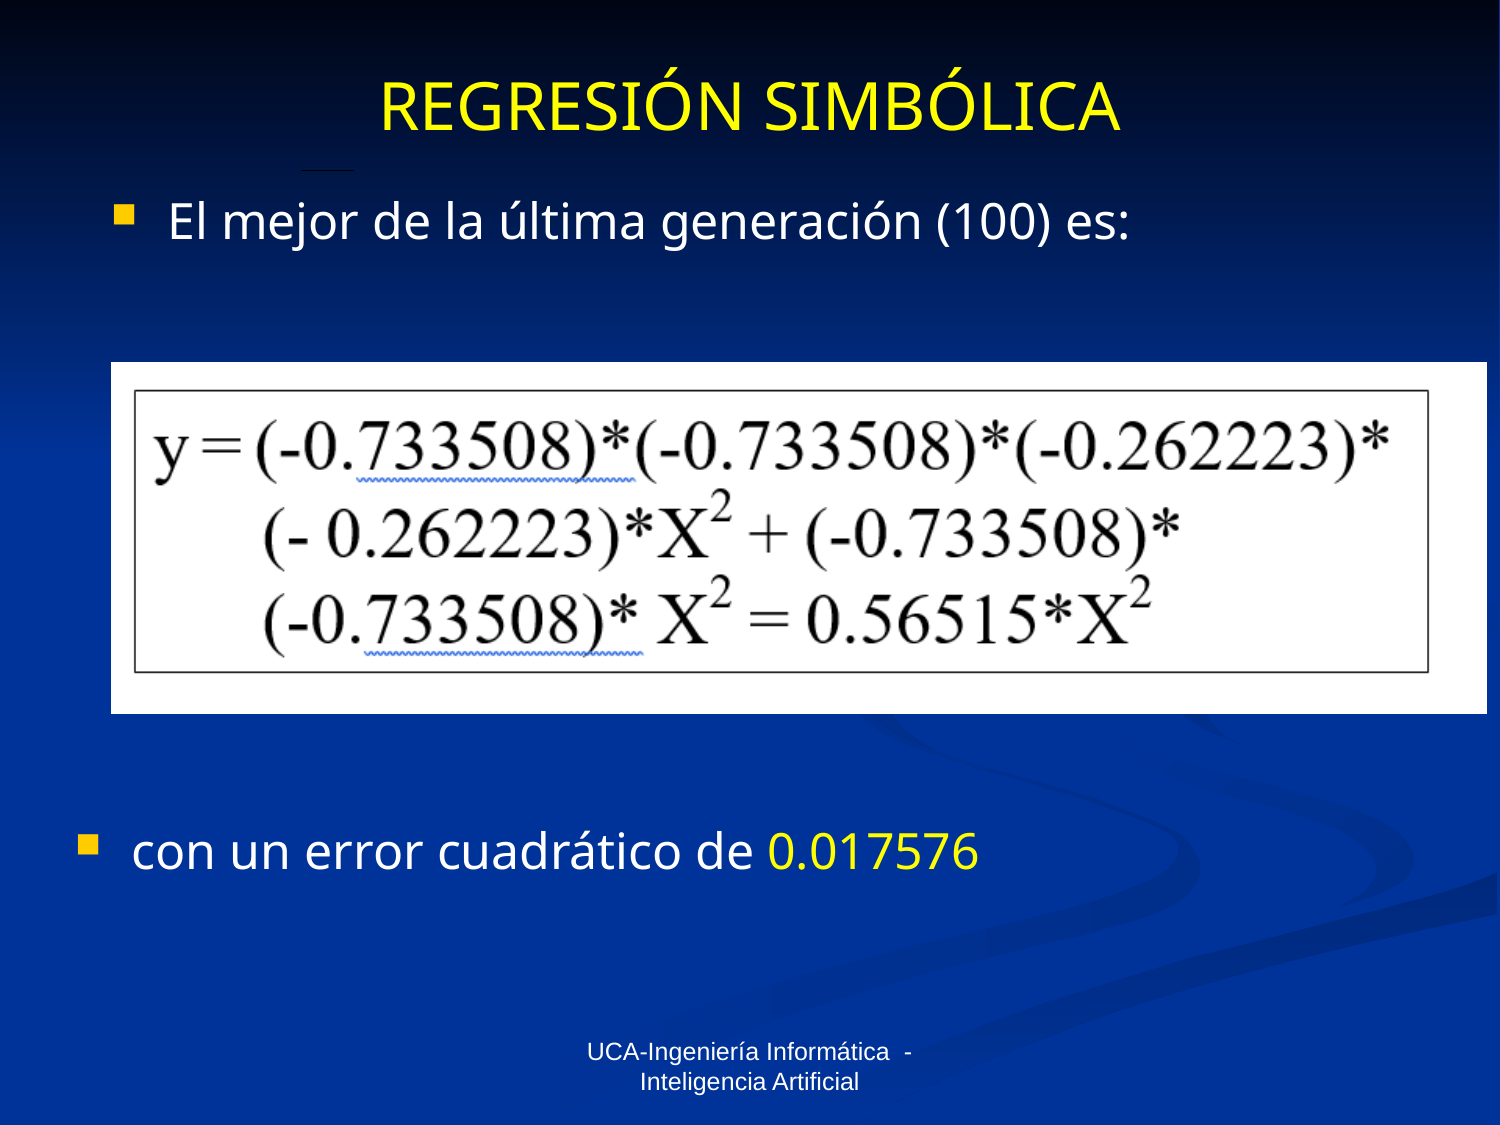

# REGRESIÓN SIMBÓLICA
El mejor de la última generación (100) es:
con un error cuadrático de 0.017576
UCA-Ingeniería Informática - Inteligencia Artificial